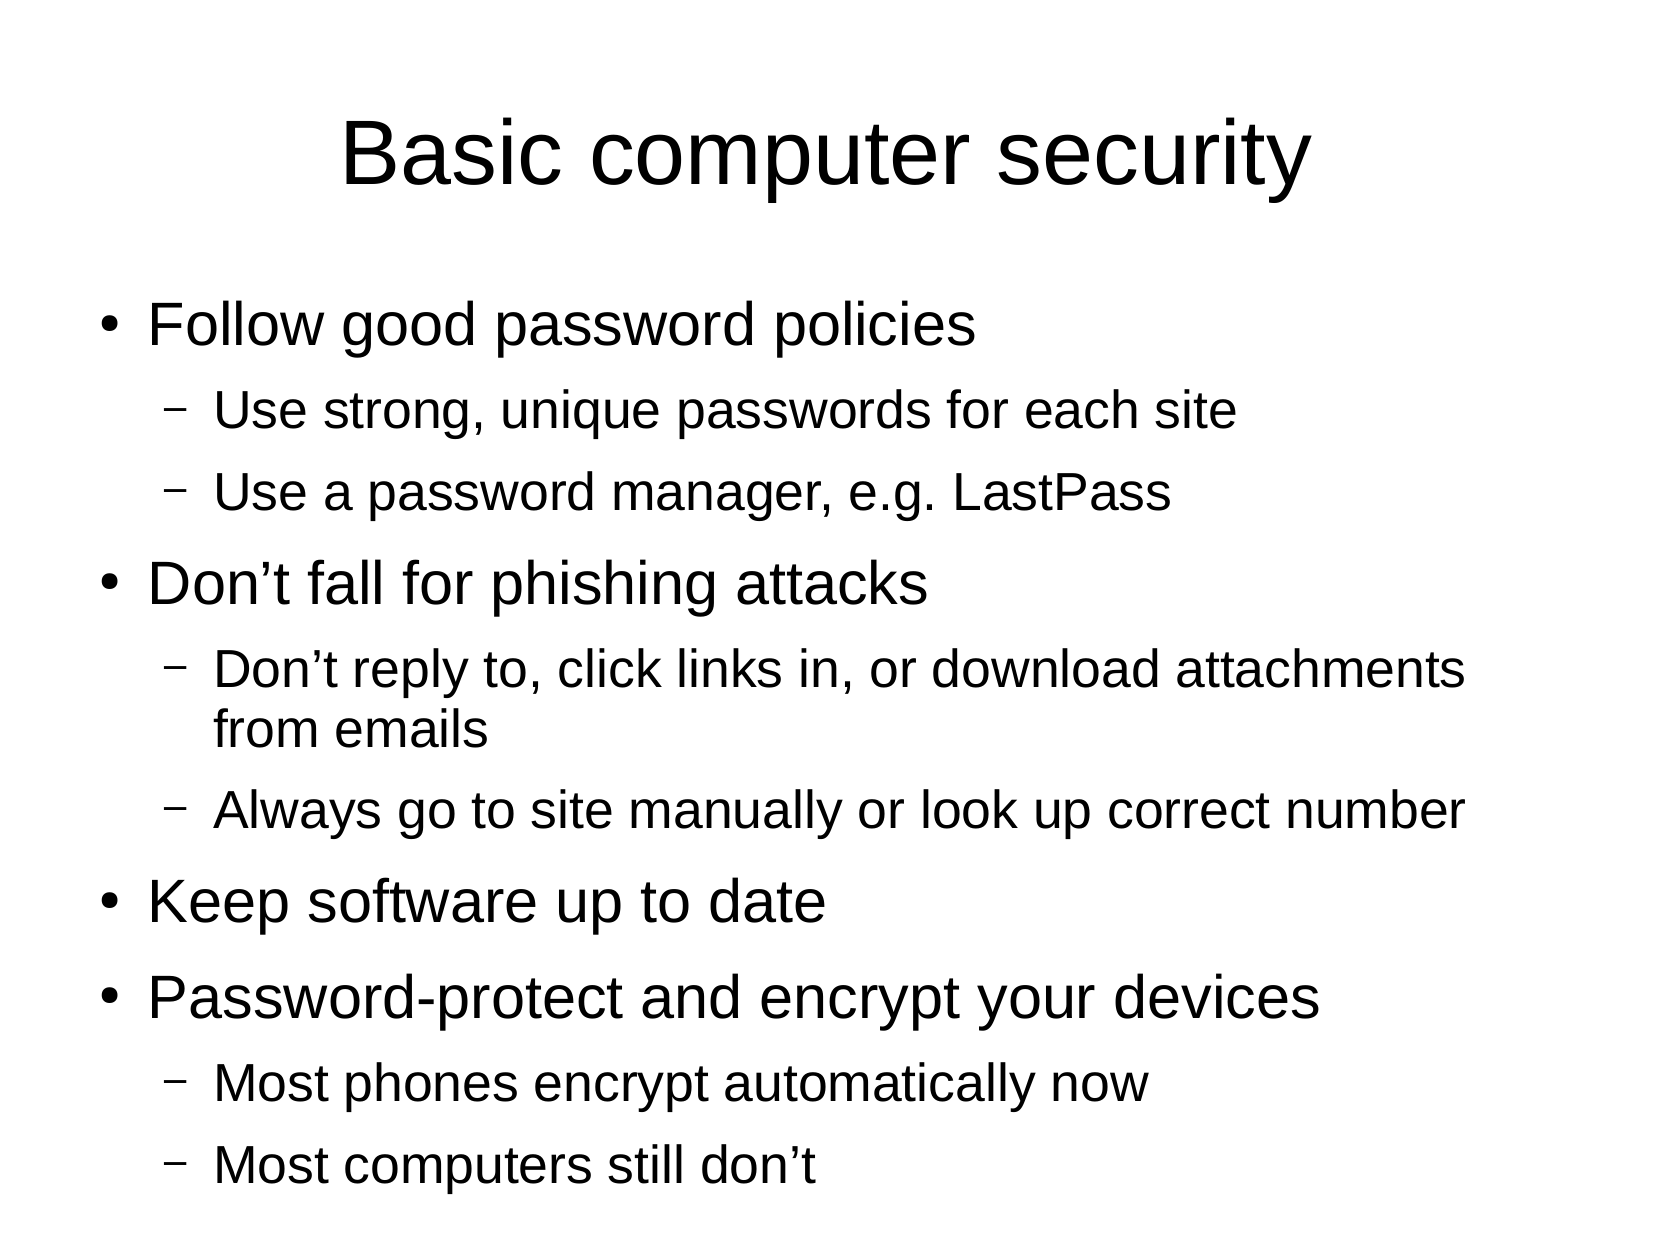

# Basic computer security
Follow good password policies
Use strong, unique passwords for each site
Use a password manager, e.g. LastPass
Don’t fall for phishing attacks
Don’t reply to, click links in, or download attachments from emails
Always go to site manually or look up correct number
Keep software up to date
Password-protect and encrypt your devices
Most phones encrypt automatically now
Most computers still don’t